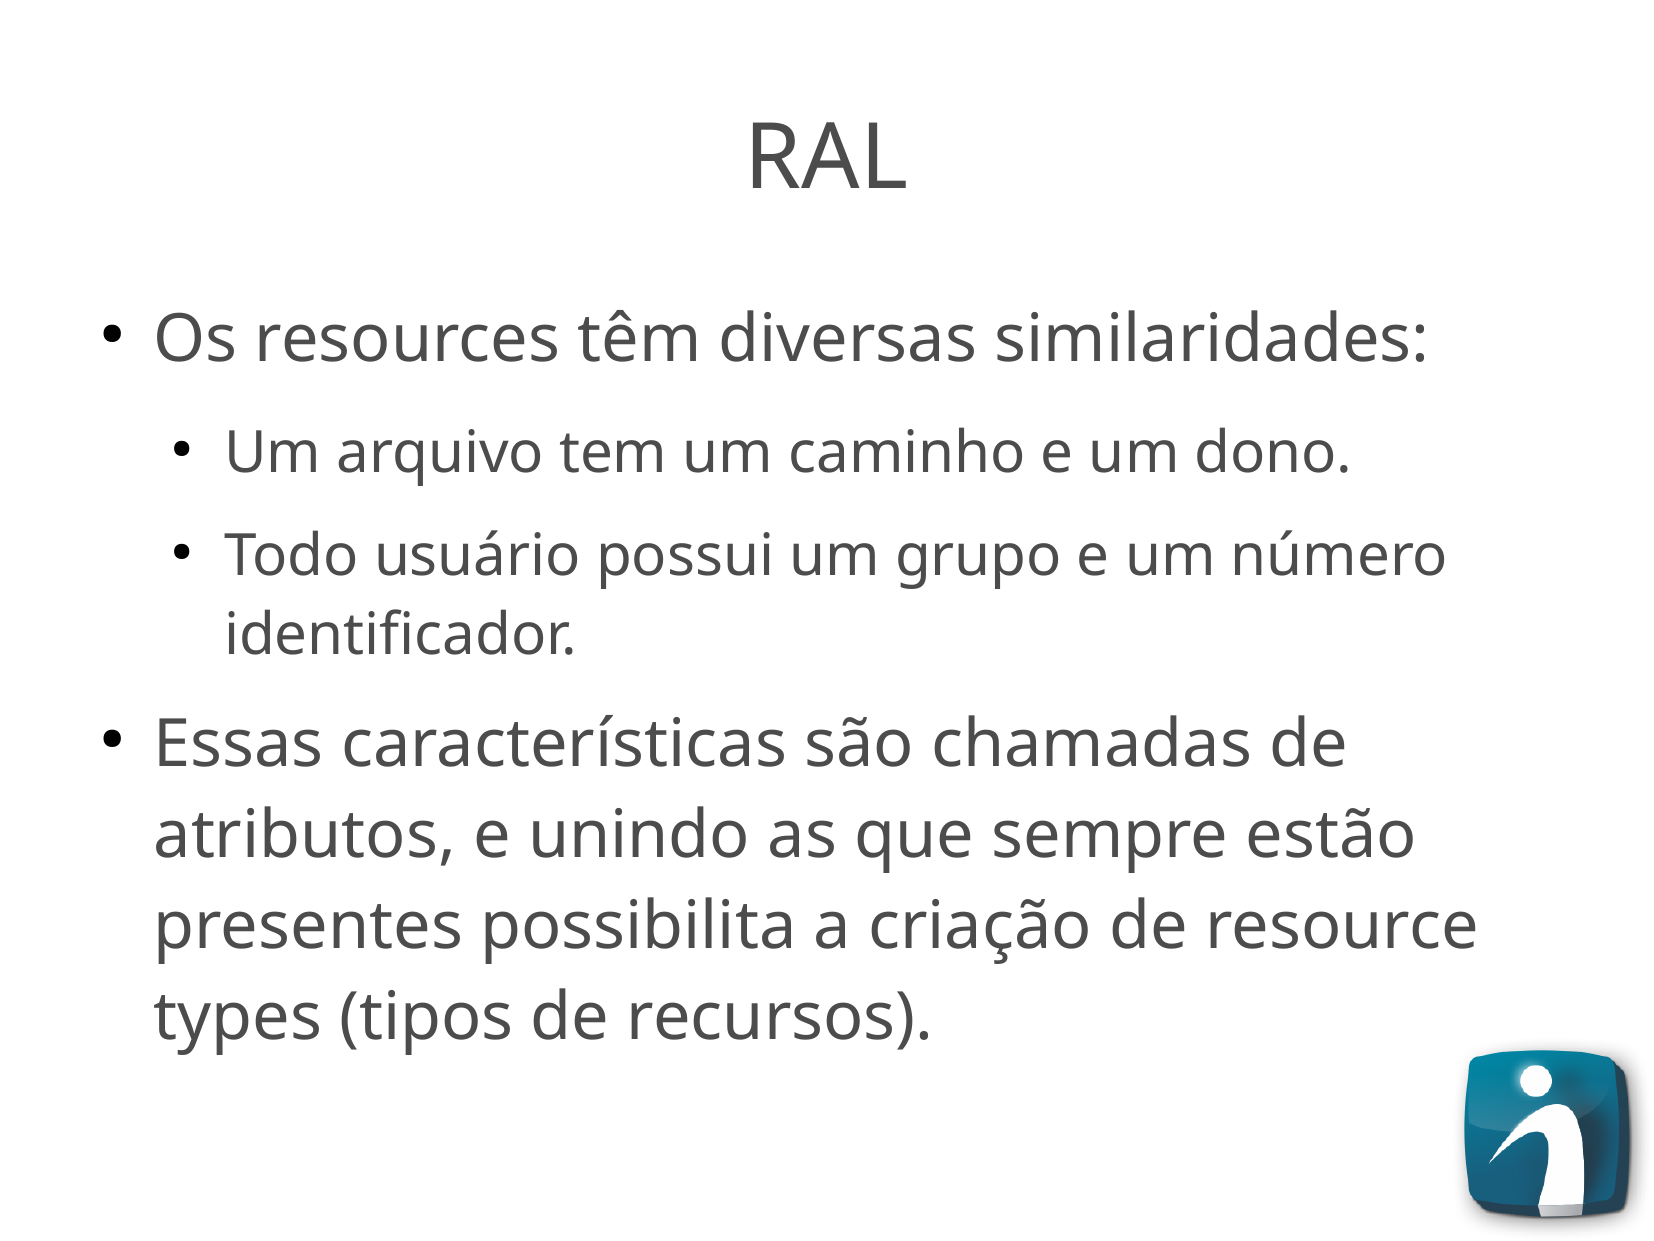

# RAL
Os resources têm diversas similaridades:
Um arquivo tem um caminho e um dono.
Todo usuário possui um grupo e um número identificador.
Essas características são chamadas de atributos, e unindo as que sempre estão presentes possibilita a criação de resource types (tipos de recursos).